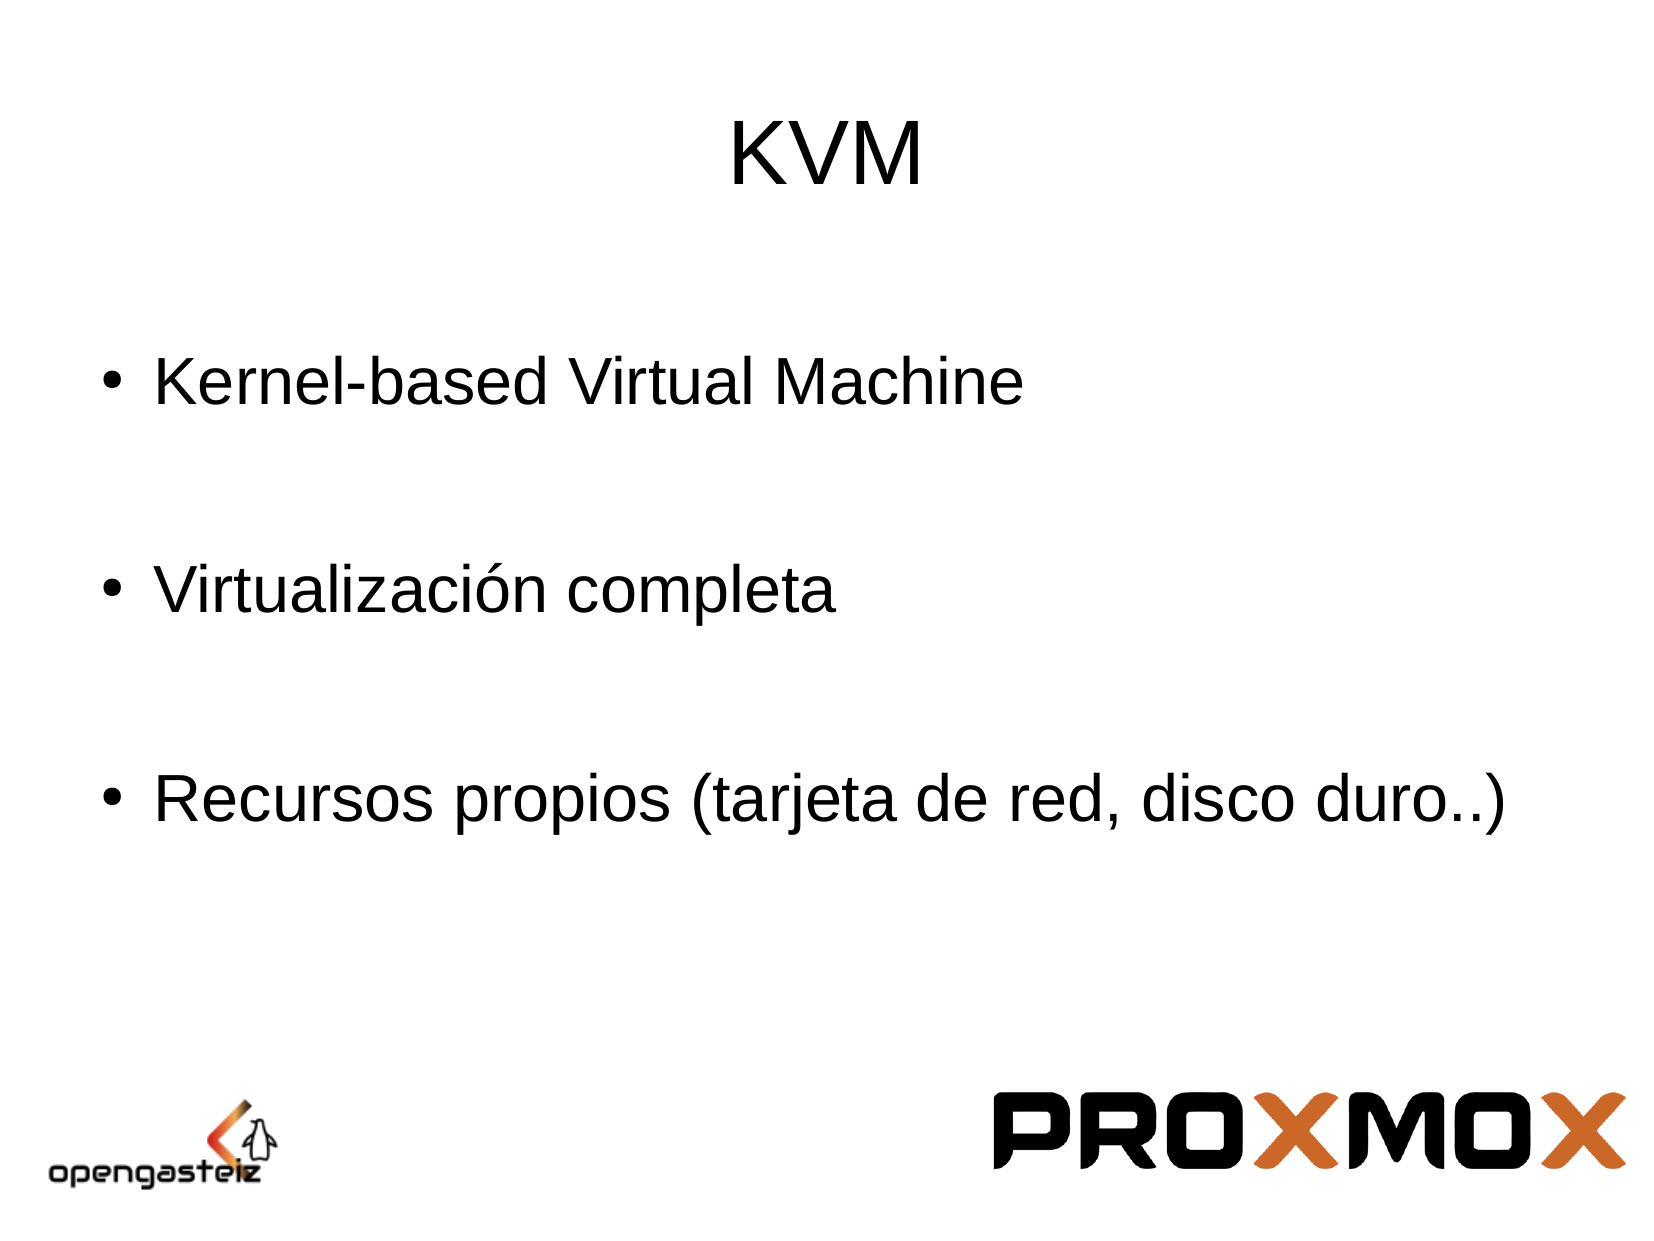

# KVM
Kernel-based Virtual Machine
Virtualización completa
Recursos propios (tarjeta de red, disco duro..)